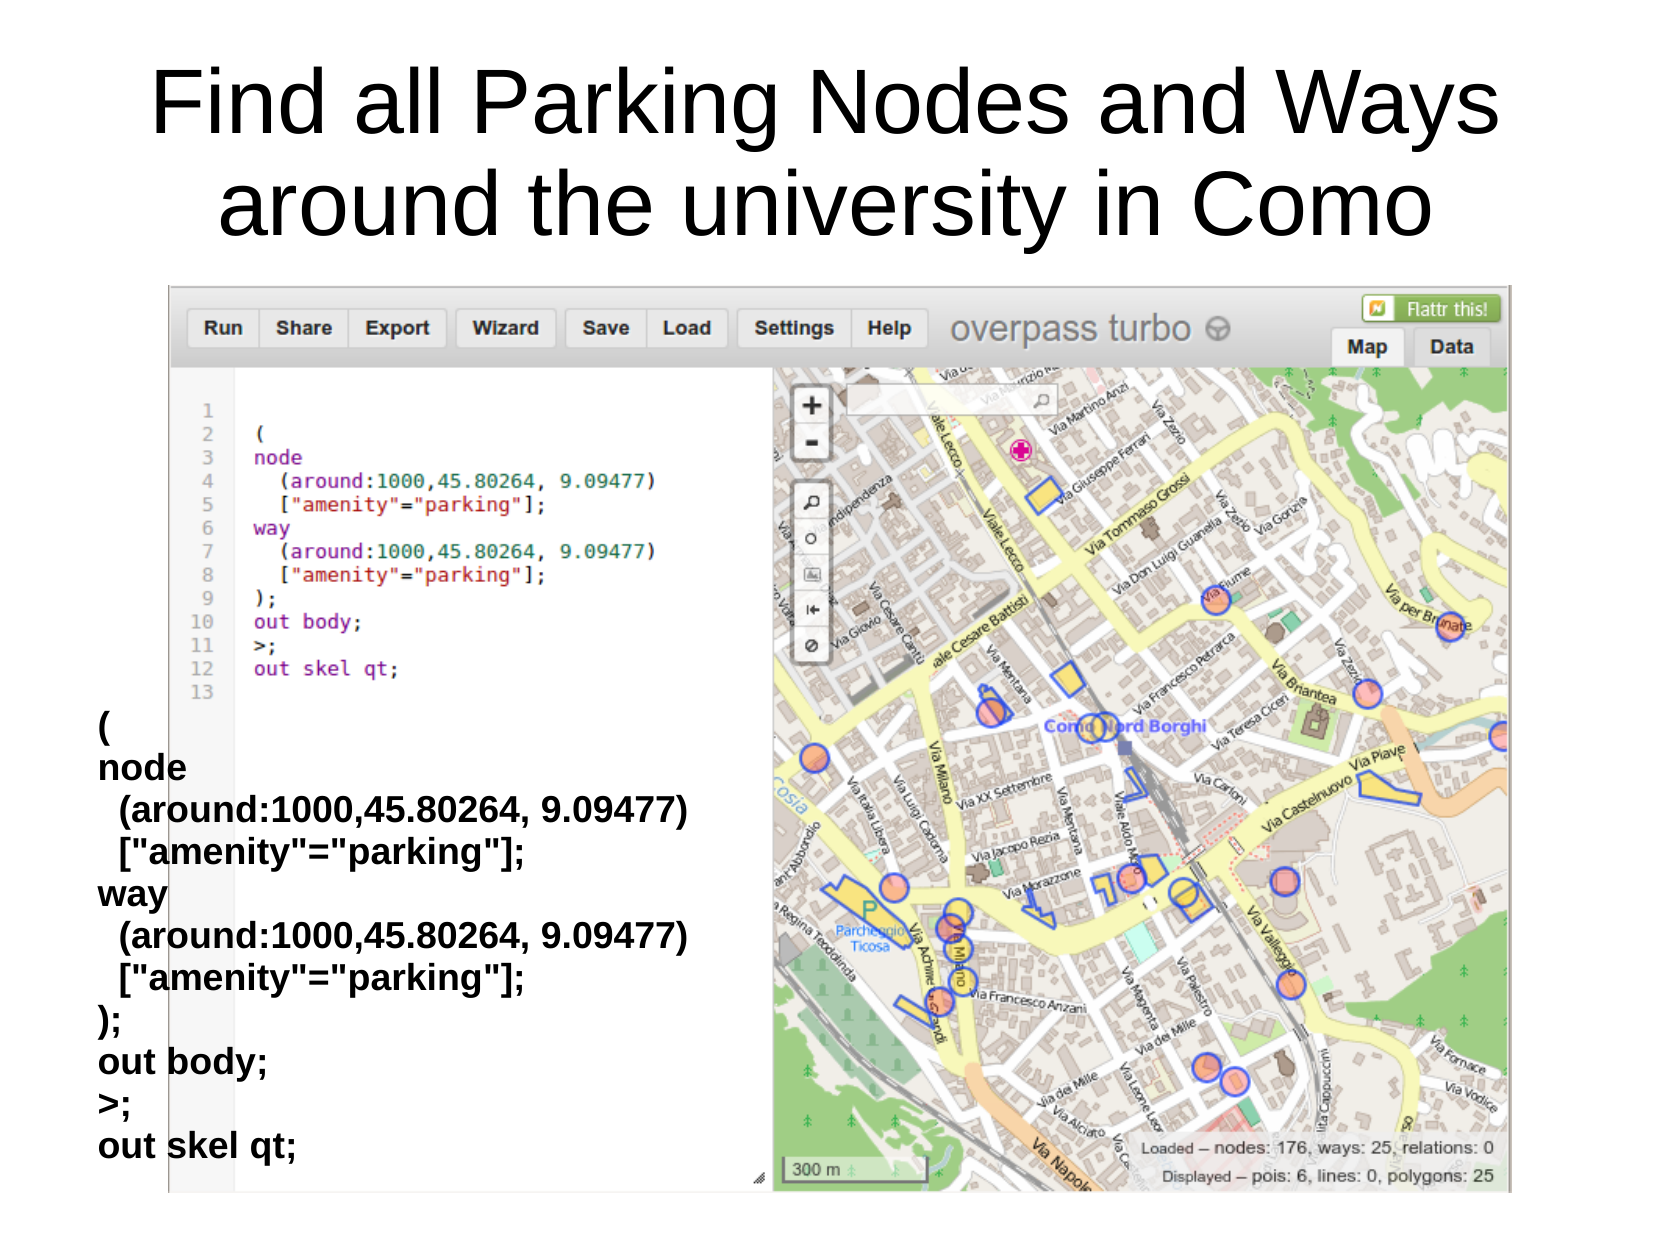

# Find all Parking Nodes and Ways around the university in Como
(
node
 (around:1000,45.80264, 9.09477)
 ["amenity"="parking"];
way
 (around:1000,45.80264, 9.09477)
 ["amenity"="parking"];
);
out body;
>;
out skel qt;